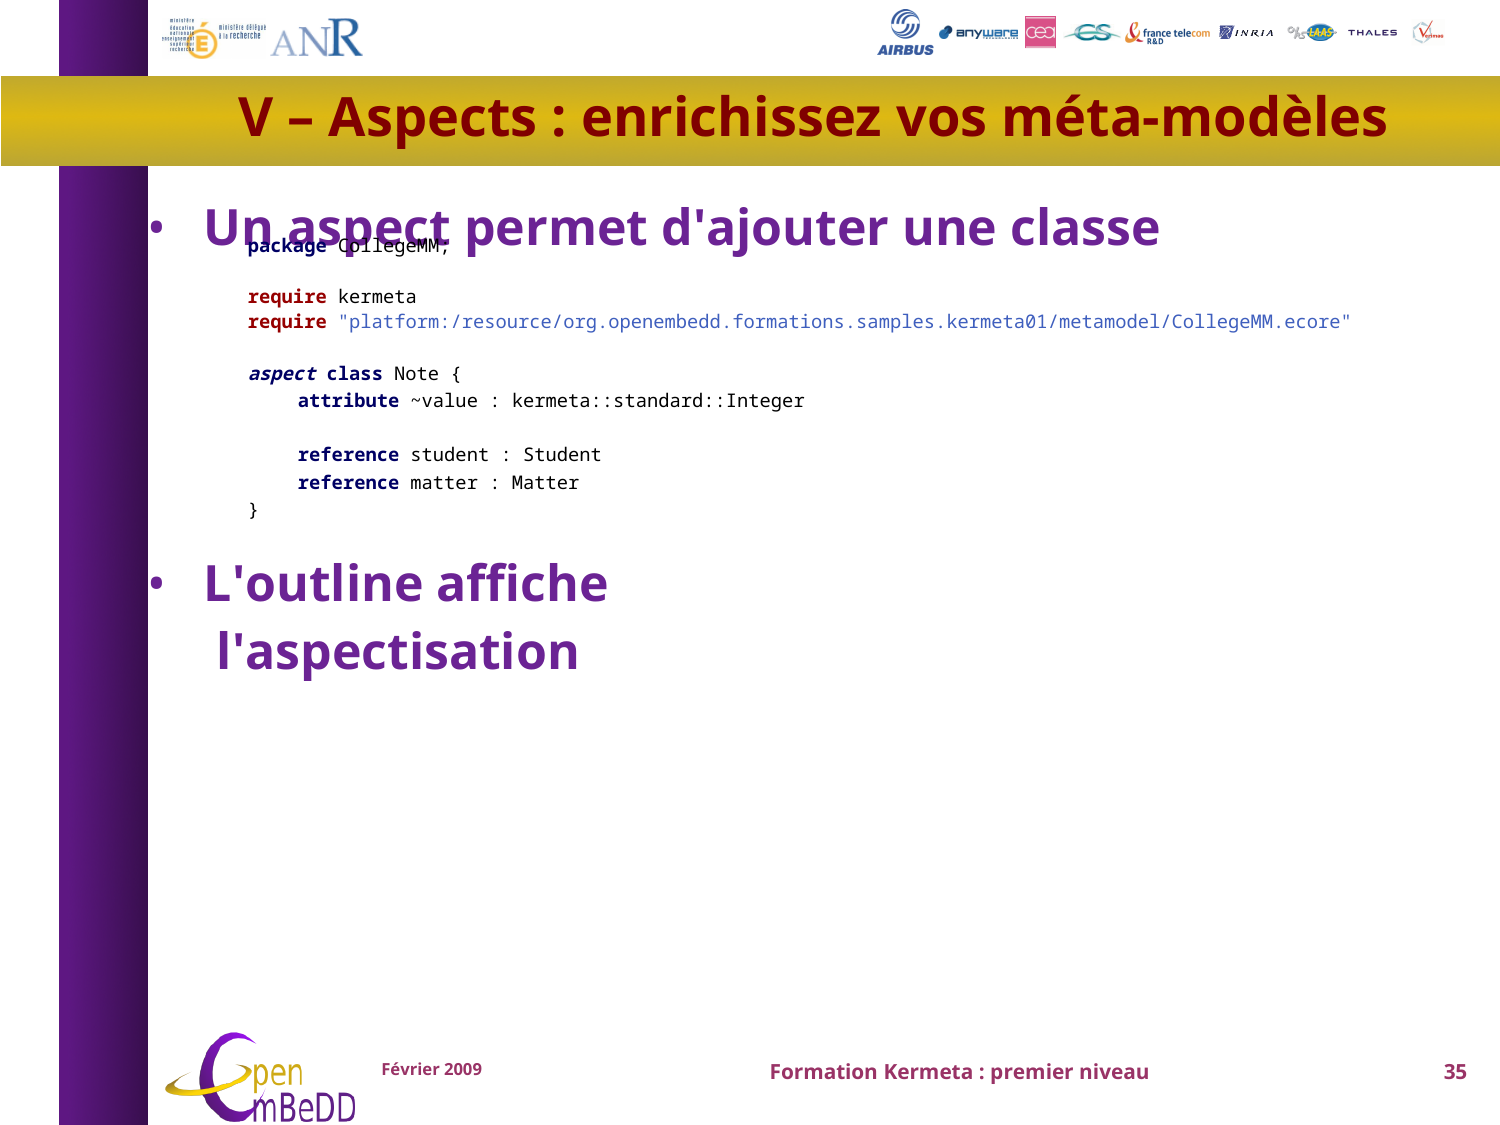

# V – Aspects : enrichissez vos méta-modèles
Un aspect permet d'ajouter une classe
L'outline affiche
 l'aspectisation
package CollegeMM;
require kermeta
require "platform:/resource/org.openembedd.formations.samples.kermeta01/metamodel/CollegeMM.ecore"
aspect class Note {
 attribute ~value : kermeta::standard::Integer
 reference student : Student
 reference matter : Matter
}
Pied de page
Pied de page fixe
35